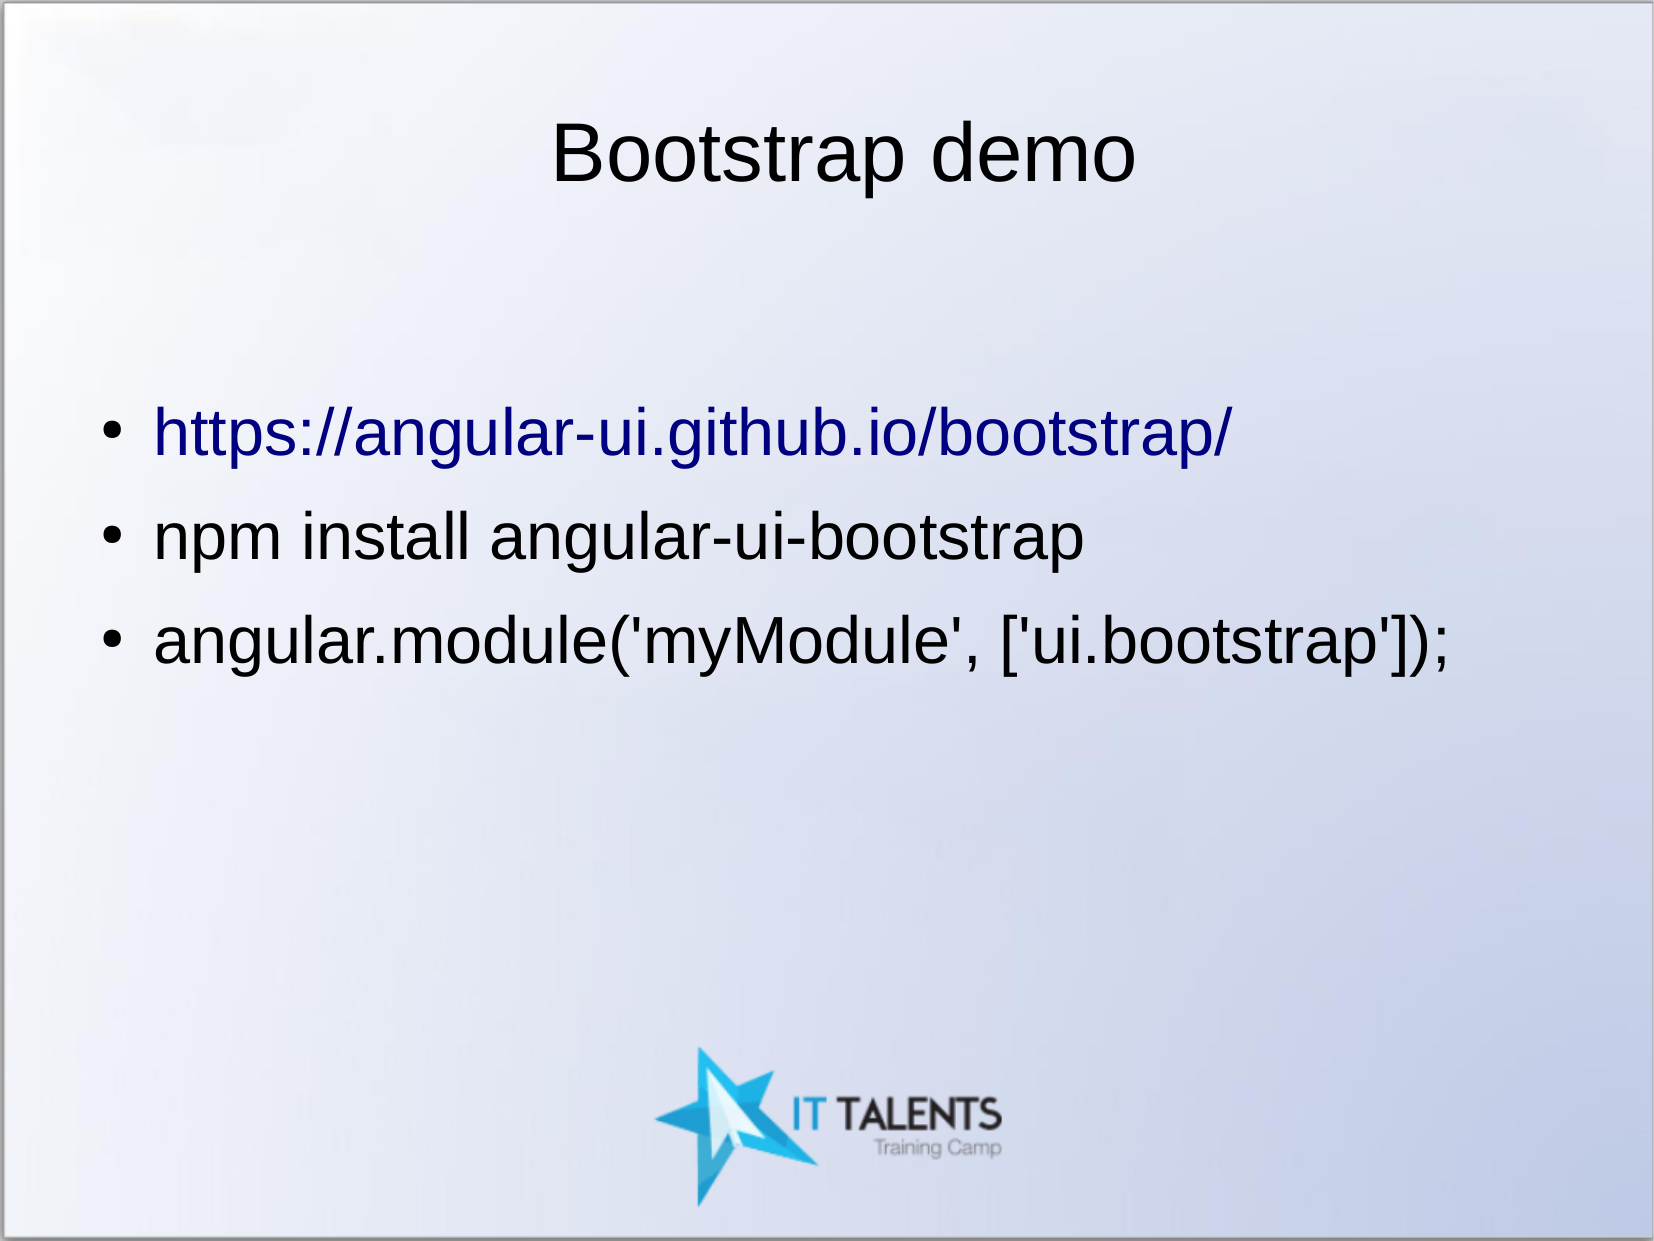

# Bootstrap demo
https://angular-ui.github.io/bootstrap/
npm install angular-ui-bootstrap
angular.module('myModule', ['ui.bootstrap']);